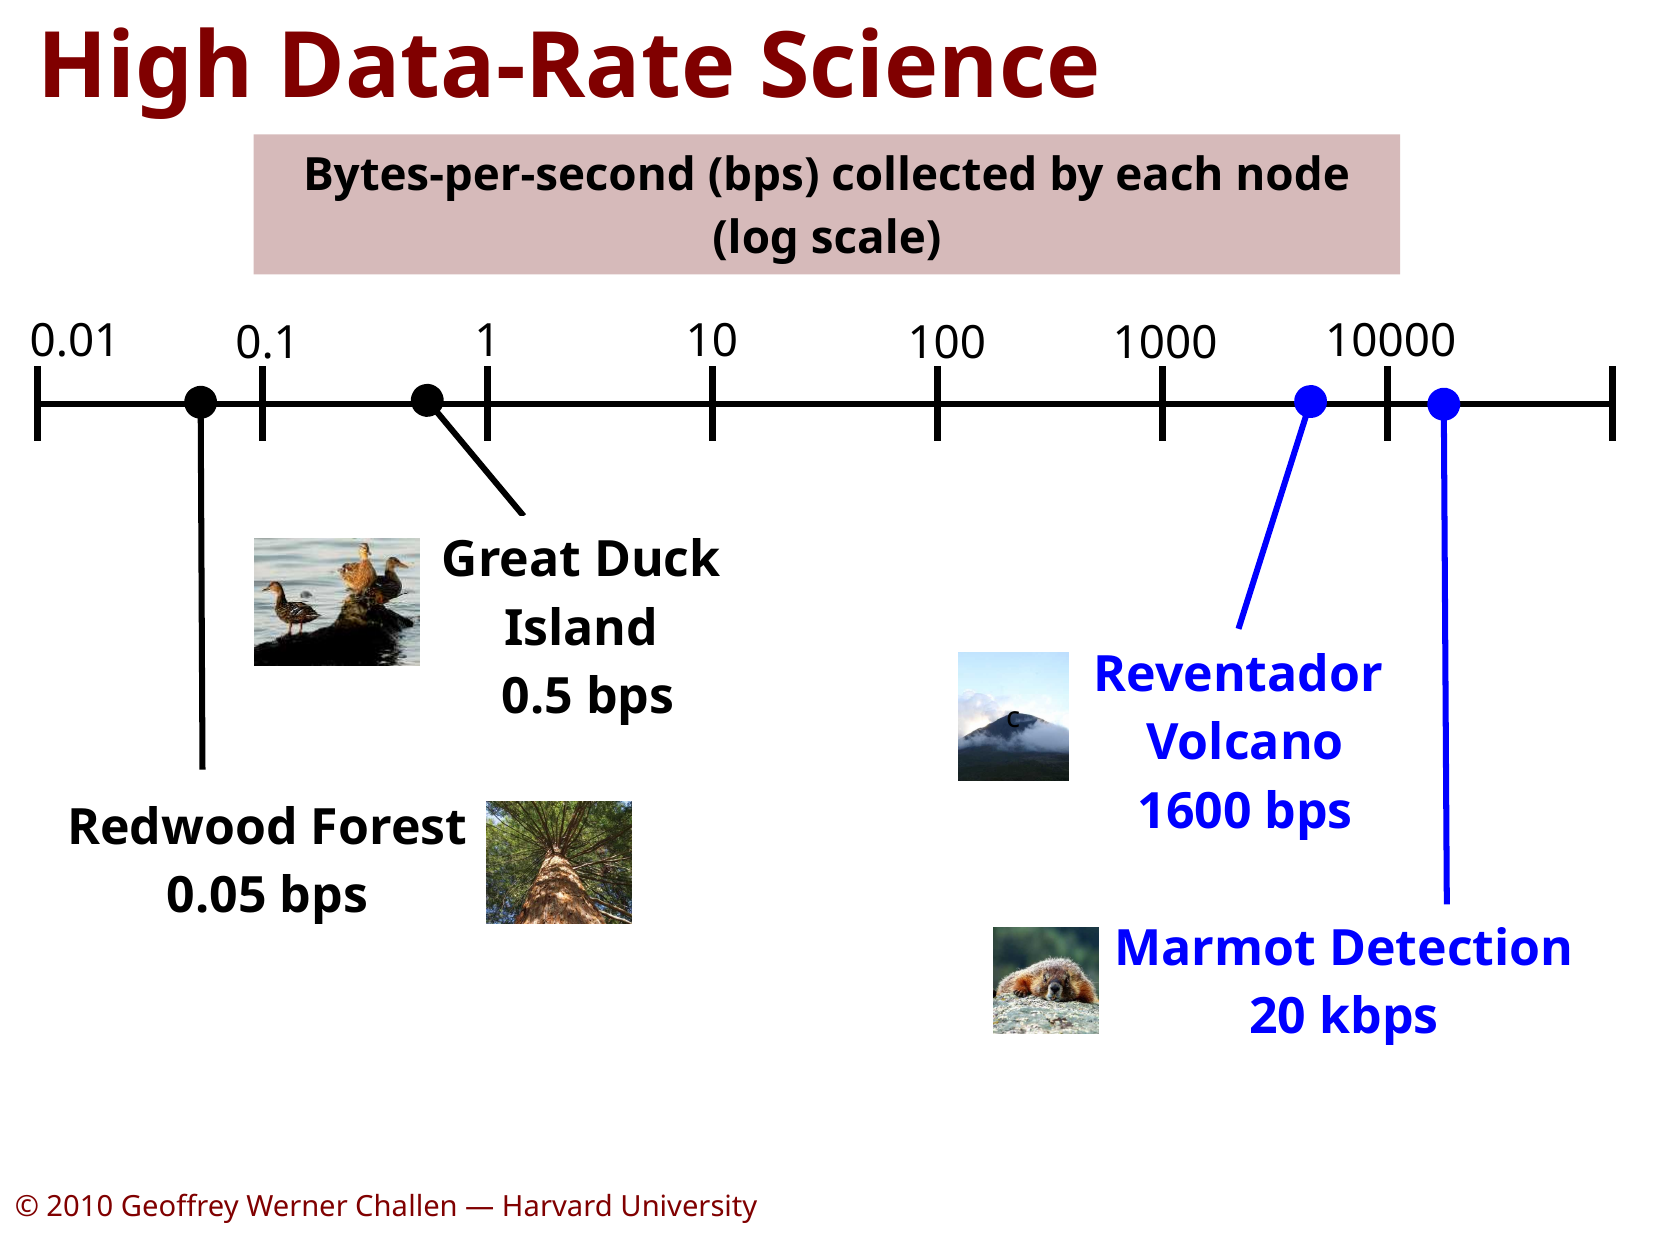

# High Data-Rate Science
Bytes-per-second (bps) collected by each node
(log scale)
0.01
1
10
10000
0.1
1000
100
Great Duck
Island
0.5 bps
Reventador
Volcano
1600 bps
c
Redwood Forest
0.05 bps
Marmot Detection
20 kbps